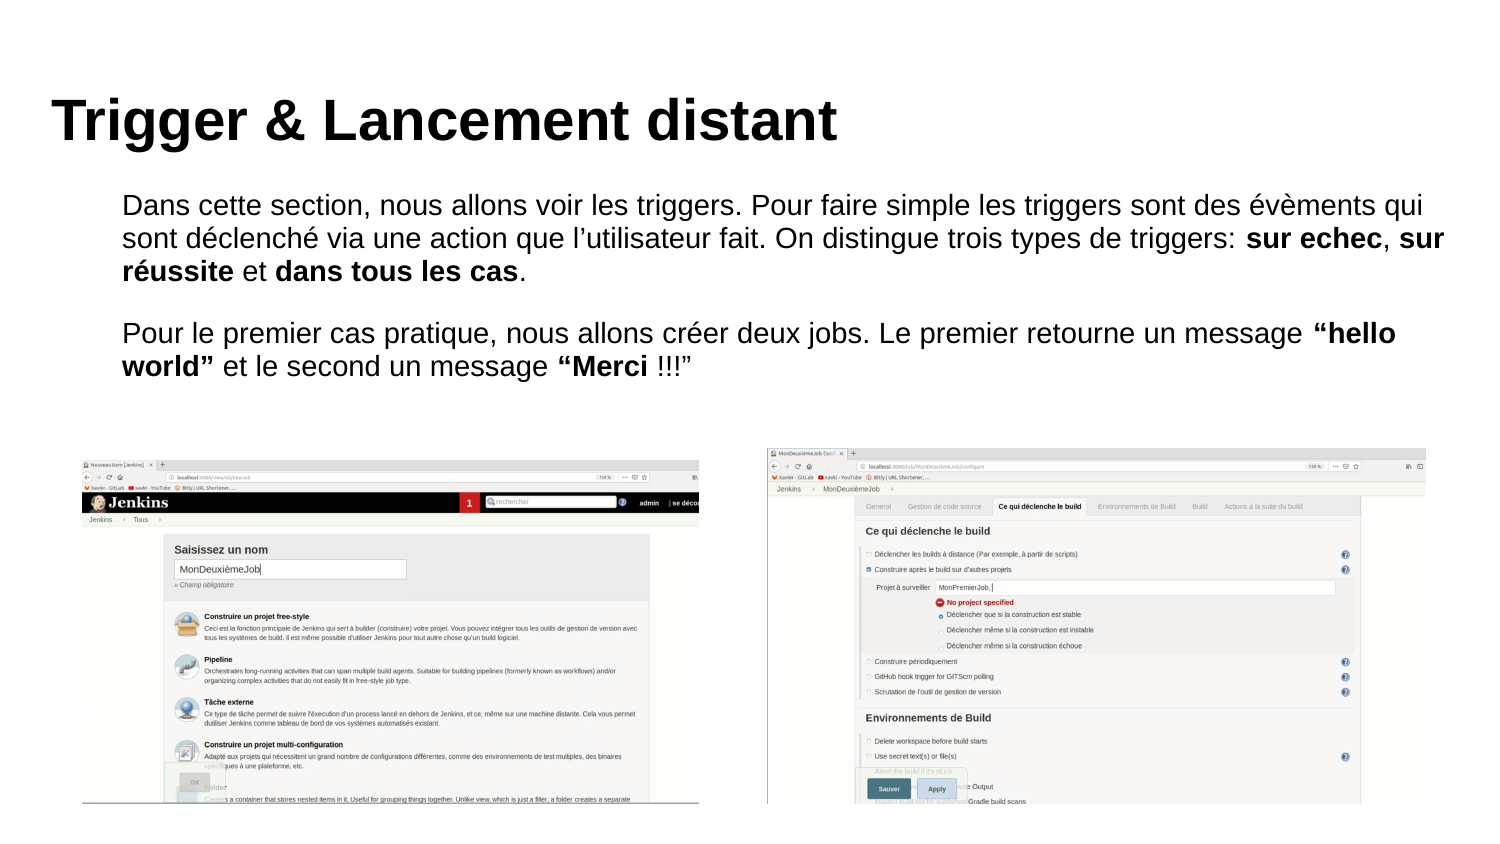

# Trigger & Lancement distant
Dans cette section, nous allons voir les triggers. Pour faire simple les triggers sont des évèments qui sont déclenché via une action que l’utilisateur fait. On distingue trois types de triggers: sur echec, sur réussite et dans tous les cas.
Pour le premier cas pratique, nous allons créer deux jobs. Le premier retourne un message “hello world” et le second un message “Merci !!!”